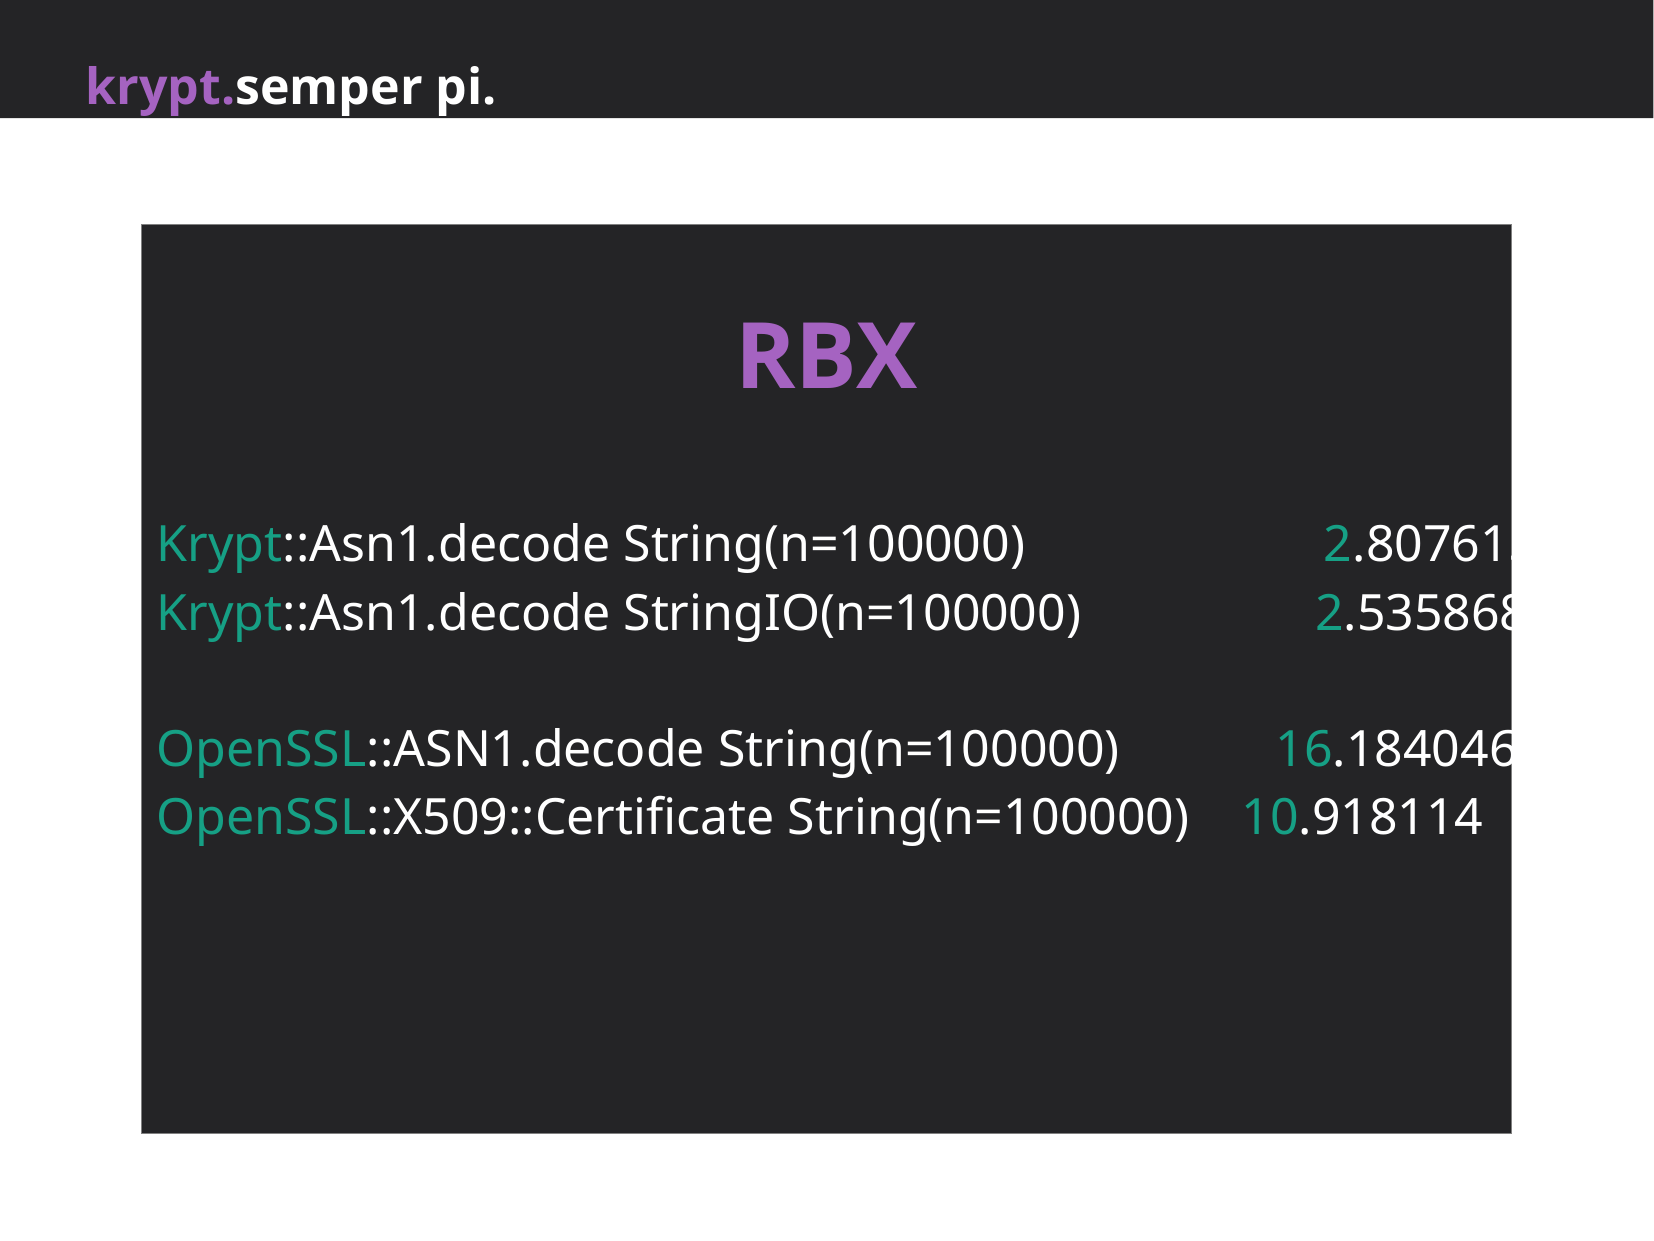

krypt.semper pi.
Krypt::Asn1.decode String(n=100000) 2.807615
Krypt::Asn1.decode StringIO(n=100000) 2.535868
OpenSSL::ASN1.decode String(n=100000) 16.184046
OpenSSL::X509::Certificate String(n=100000) 10.918114
krypt first of all is a framework
RBX